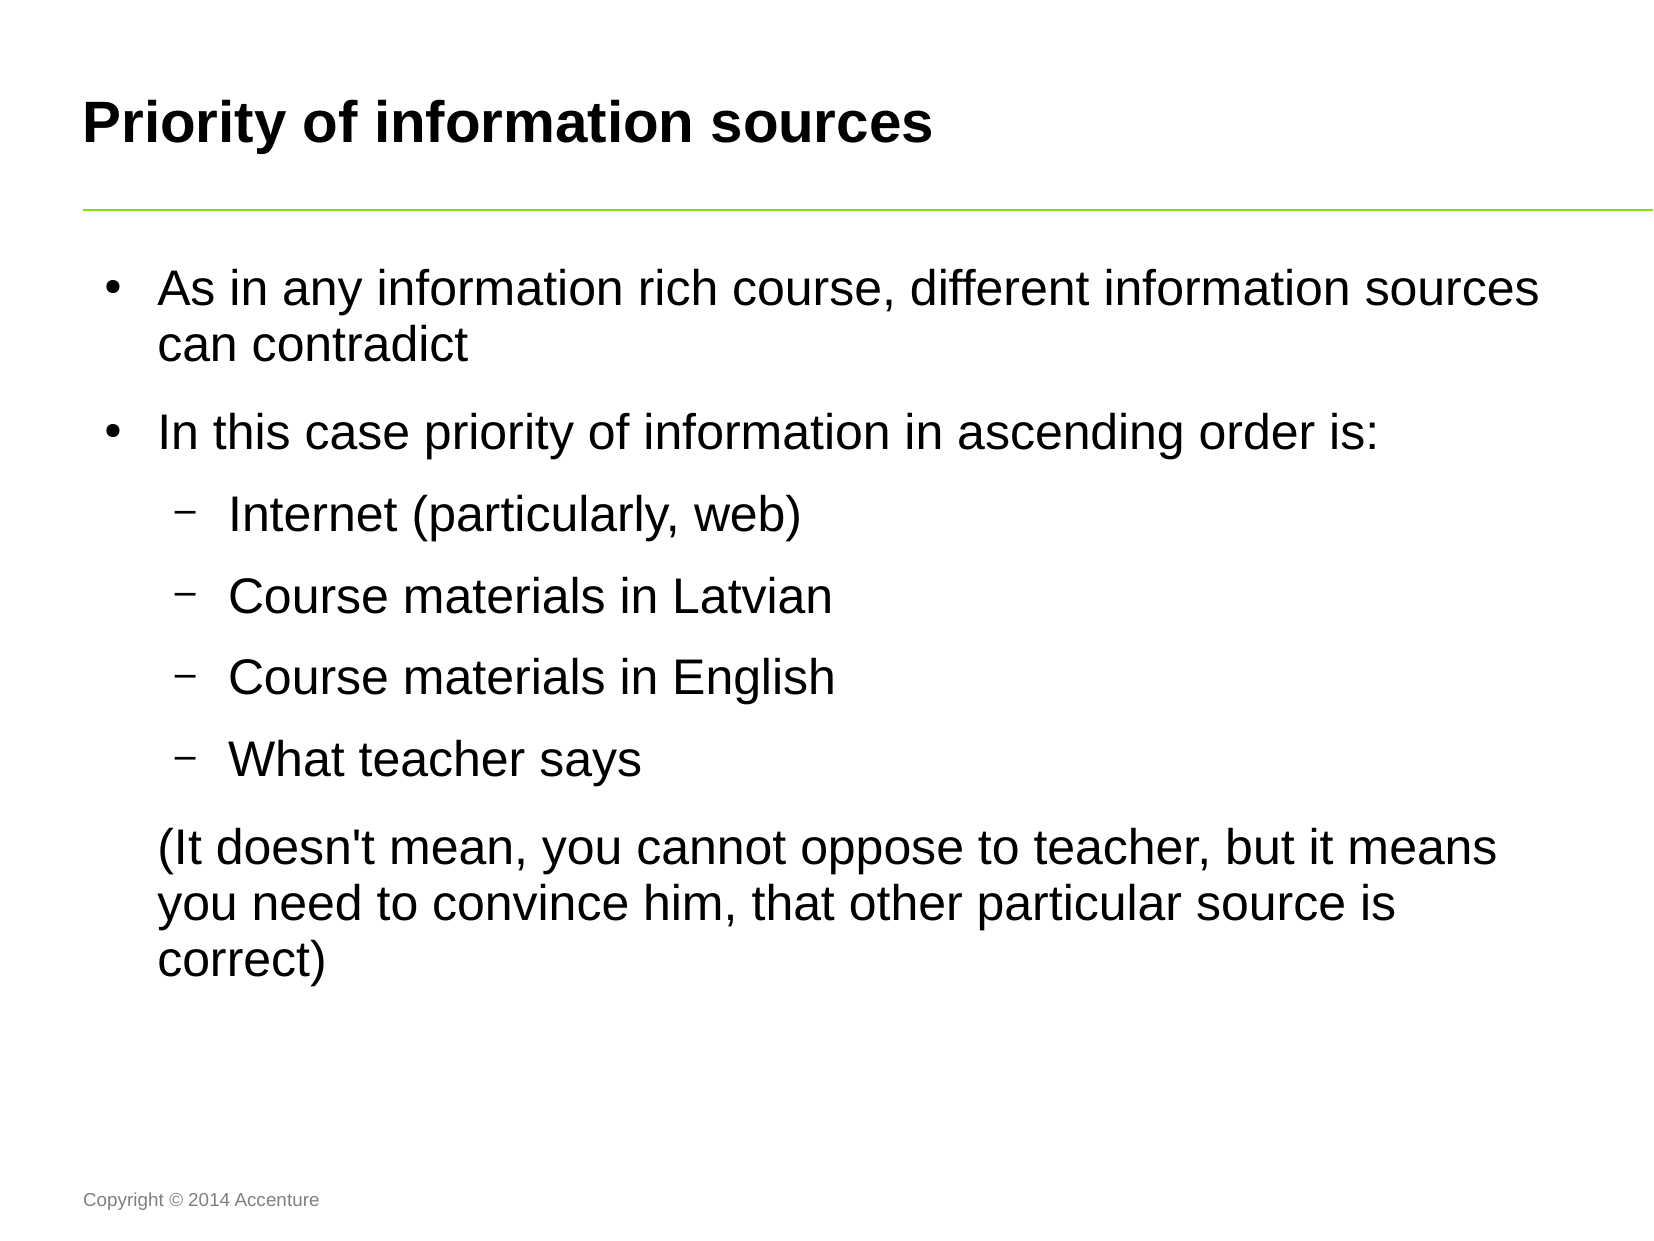

# Priority of information sources
As in any information rich course, different information sources can contradict
In this case priority of information in ascending order is:
Internet (particularly, web)
Course materials in Latvian
Course materials in English
What teacher says
(It doesn't mean, you cannot oppose to teacher, but it means you need to convince him, that other particular source is correct)